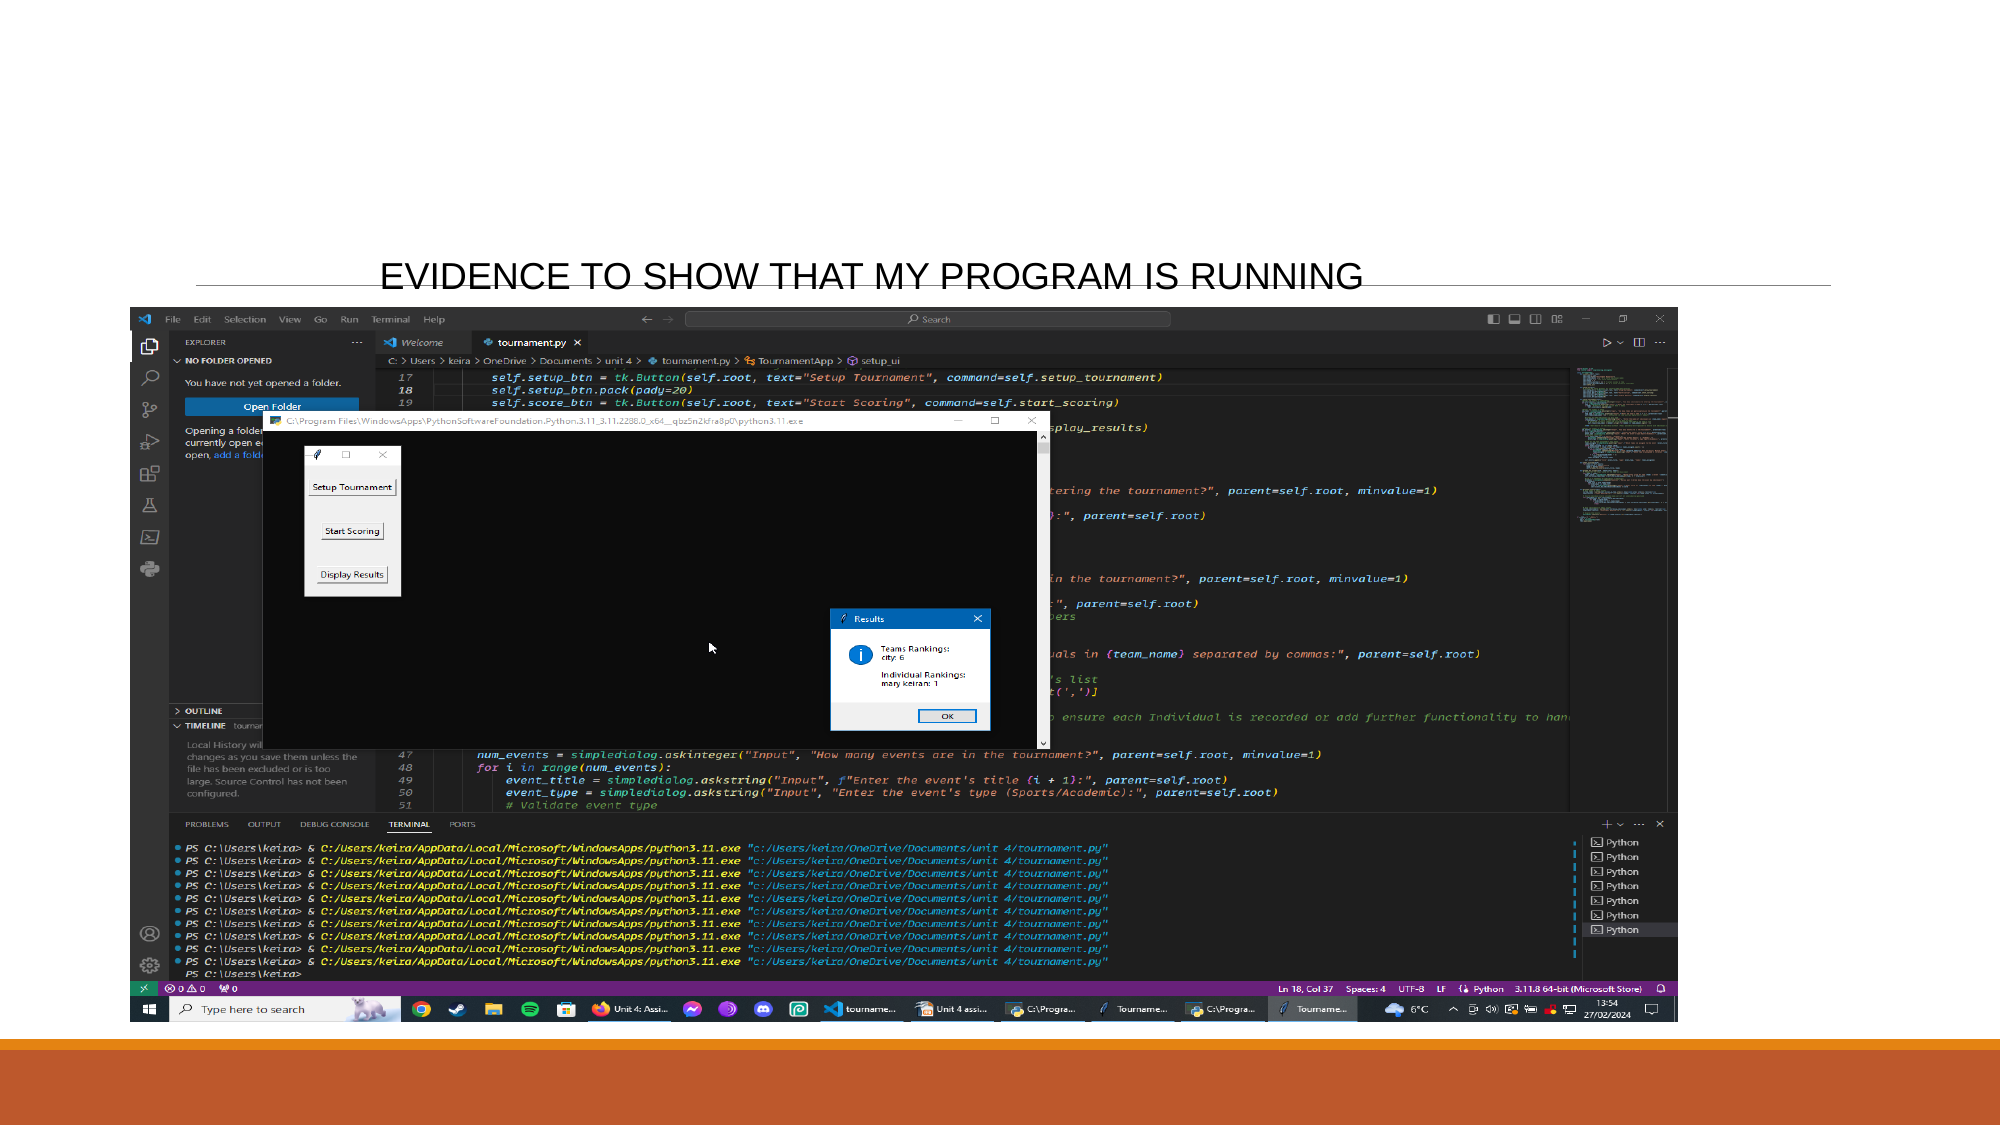

EVIDENCE TO SHOW THAT MY PROGRAM IS RUNNING